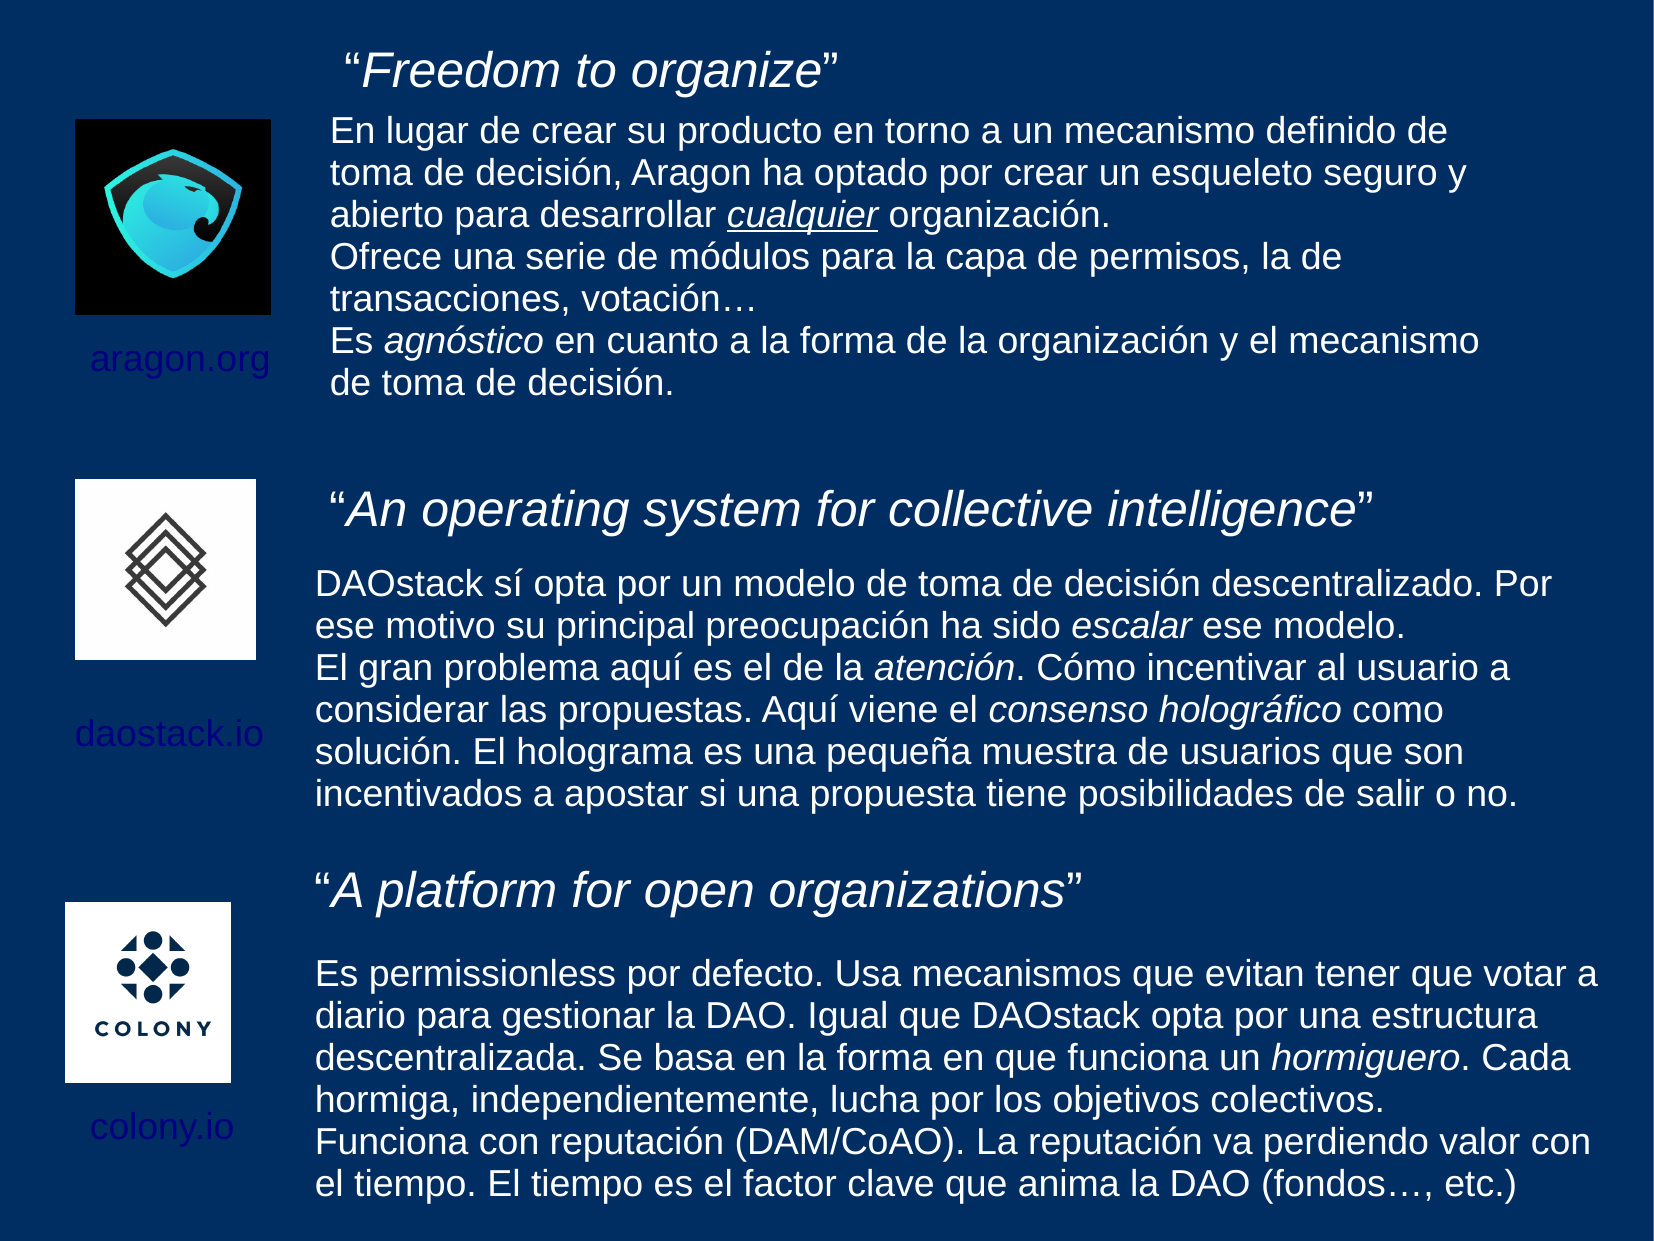

“Freedom to organize”
En lugar de crear su producto en torno a un mecanismo definido de toma de decisión, Aragon ha optado por crear un esqueleto seguro y abierto para desarrollar cualquier organización.
Ofrece una serie de módulos para la capa de permisos, la de transacciones, votación…
Es agnóstico en cuanto a la forma de la organización y el mecanismo de toma de decisión.
aragon.org
“An operating system for collective intelligence”
DAOstack sí opta por un modelo de toma de decisión descentralizado. Por ese motivo su principal preocupación ha sido escalar ese modelo.
El gran problema aquí es el de la atención. Cómo incentivar al usuario a considerar las propuestas. Aquí viene el consenso holográfico como solución. El holograma es una pequeña muestra de usuarios que son incentivados a apostar si una propuesta tiene posibilidades de salir o no.
daostack.io
“A platform for open organizations”
Es permissionless por defecto. Usa mecanismos que evitan tener que votar a diario para gestionar la DAO. Igual que DAOstack opta por una estructura descentralizada. Se basa en la forma en que funciona un hormiguero. Cada hormiga, independientemente, lucha por los objetivos colectivos.
Funciona con reputación (DAM/CoAO). La reputación va perdiendo valor con el tiempo. El tiempo es el factor clave que anima la DAO (fondos…, etc.)
colony.io